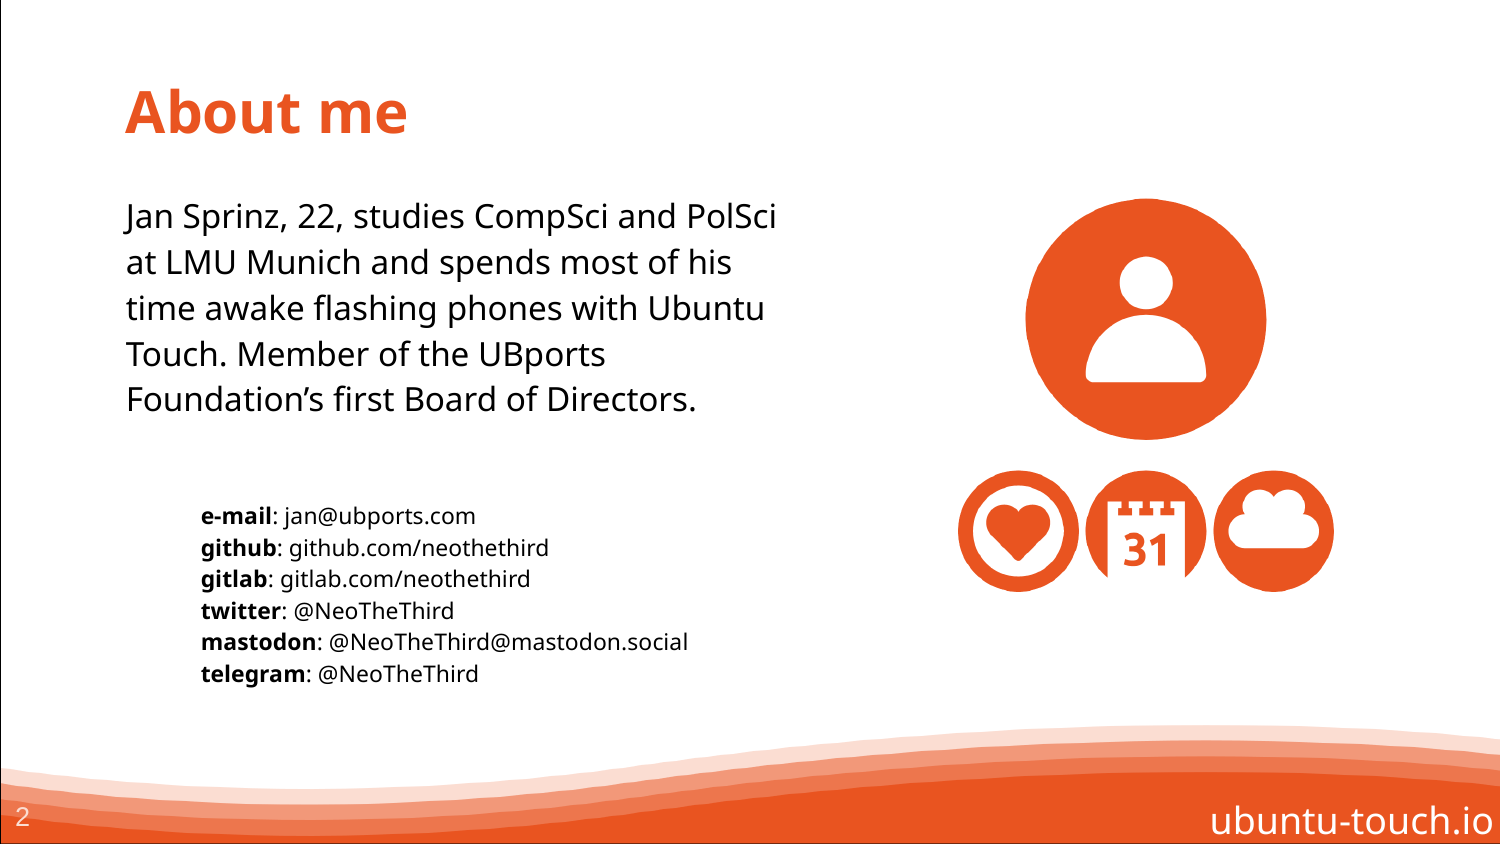

# About me
Jan Sprinz, 22, studies CompSci and PolSci at LMU Munich and spends most of his time awake flashing phones with Ubuntu Touch. Member of the UBports Foundation’s first Board of Directors.
e-mail: jan@ubports.com
github: github.com/neothethird
gitlab: gitlab.com/neothethird
twitter: @NeoTheThird
mastodon: @NeoTheThird@mastodon.social
telegram: @NeoTheThird